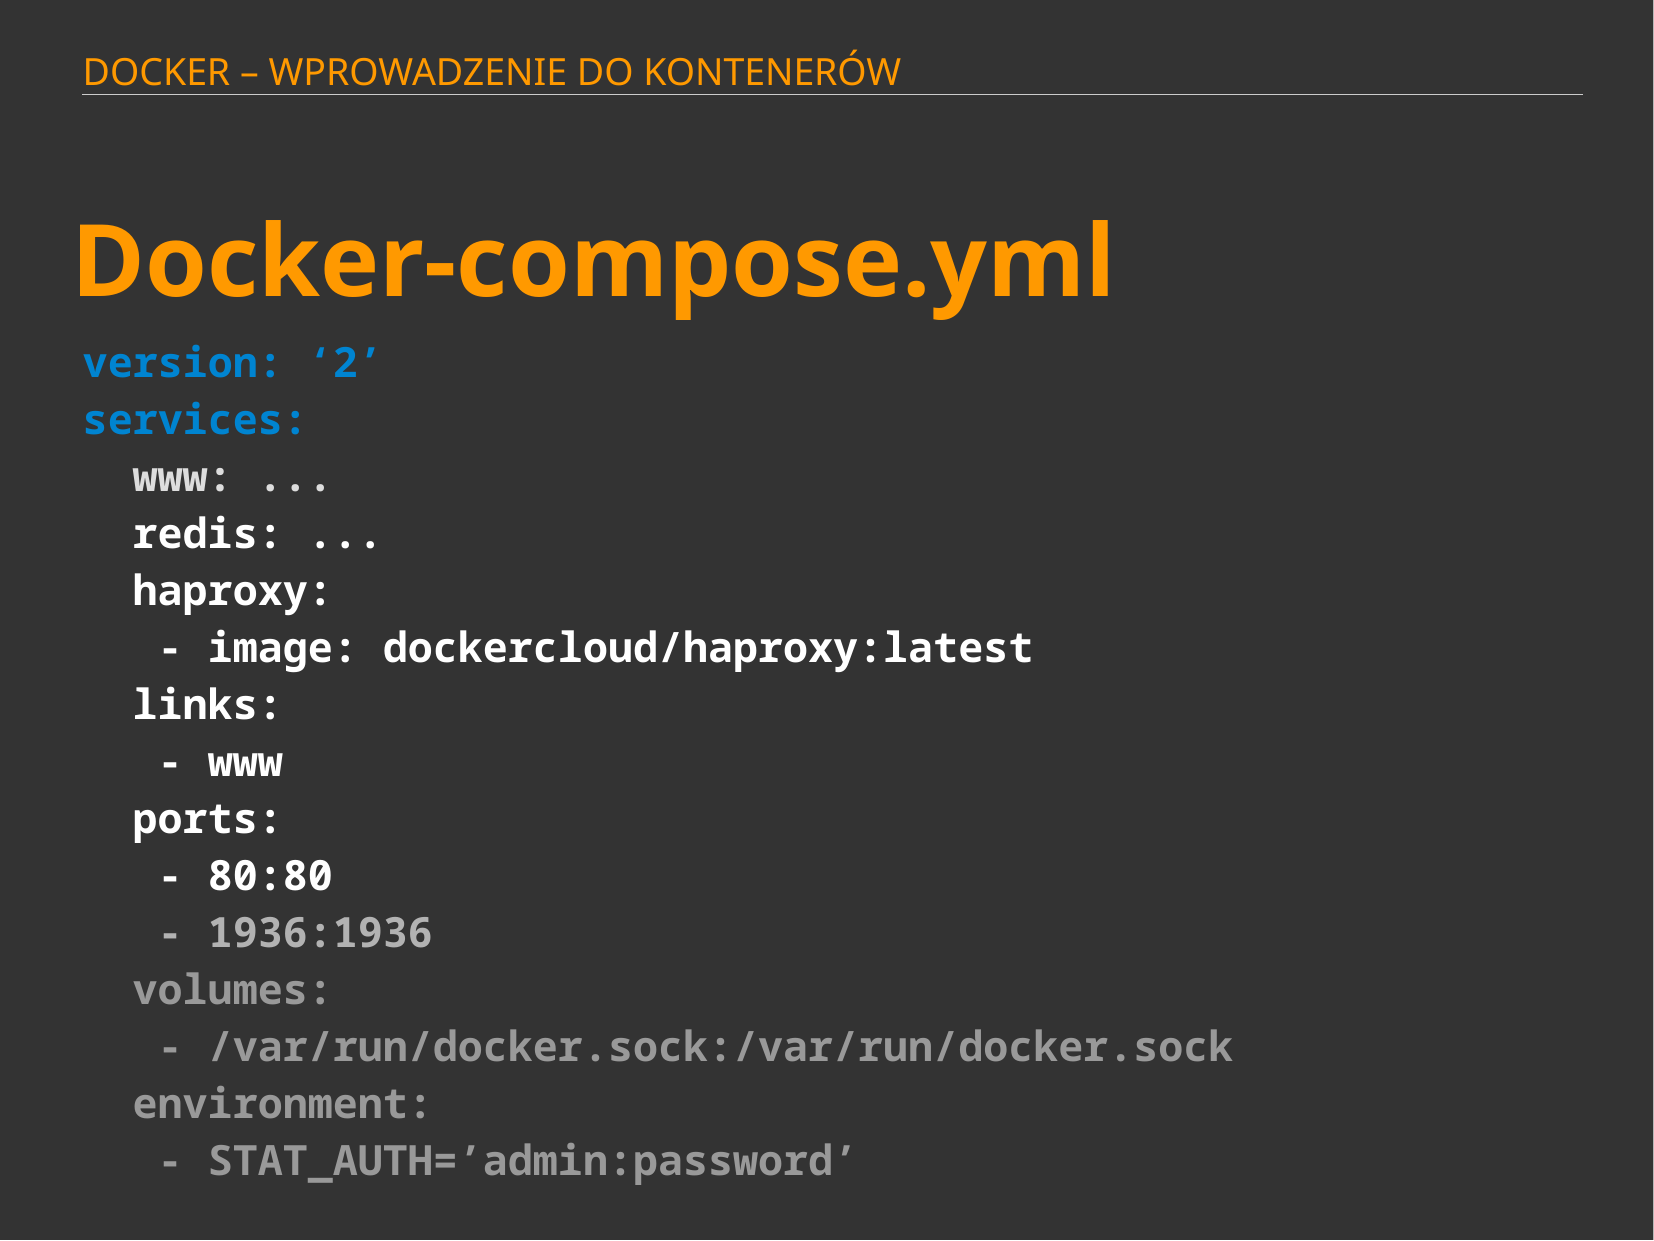

# DOCKER – WPROWADZENIE DO KONTENERÓW
Docker-compose.yml
version: ‘2’
services:
 www: ...
 redis: ...
 haproxy:
 - image: dockercloud/haproxy:latest
 links:
 - www
 ports:
 - 80:80
 - 1936:1936
 volumes:
 - /var/run/docker.sock:/var/run/docker.sock
 environment:
 - STAT_AUTH=’admin:password’